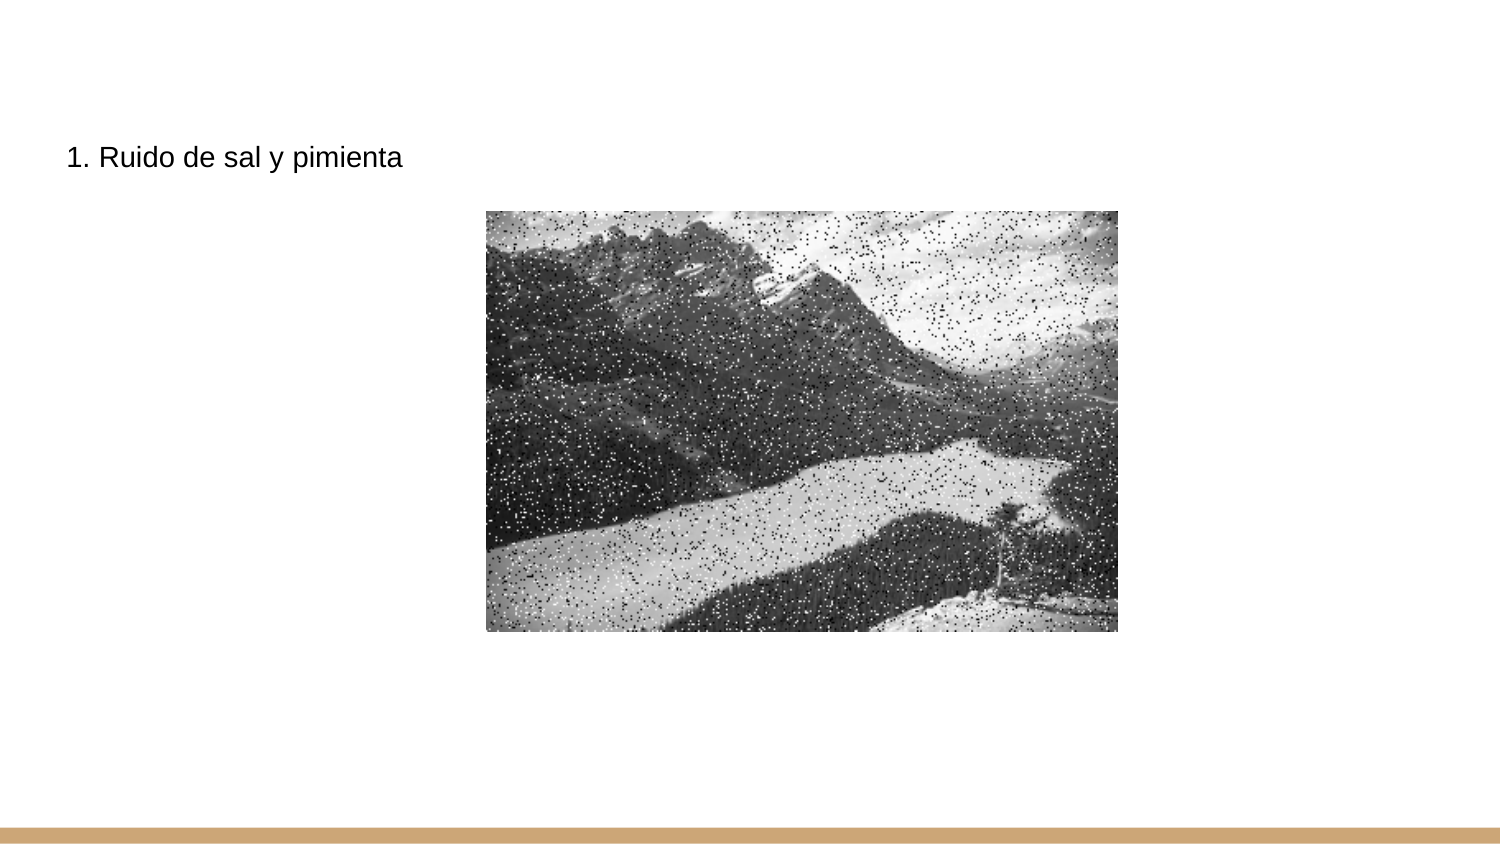

# 1. Ruido de sal y pimienta